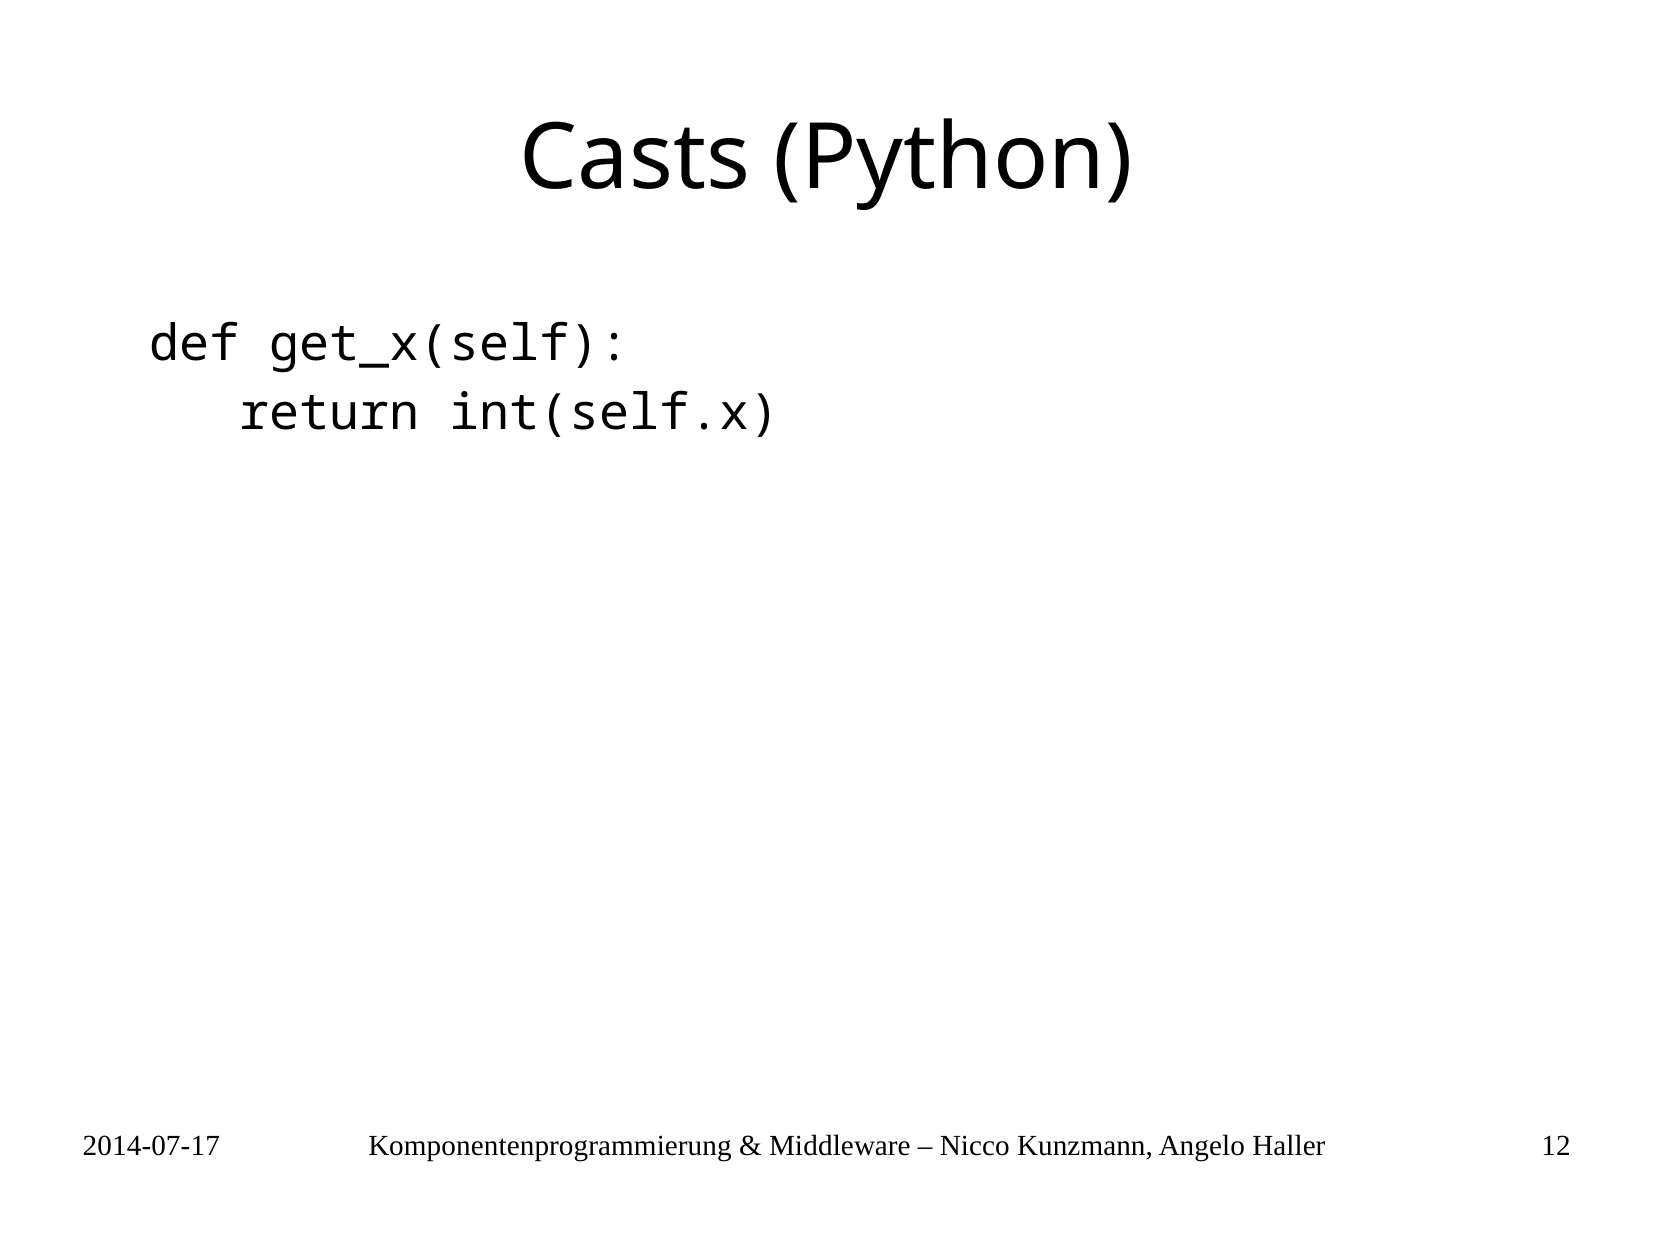

# Casts (Python)
def get_x(self):
 return int(self.x)
2014-07-17
Komponentenprogrammierung & Middleware – Nicco Kunzmann, Angelo Haller
12